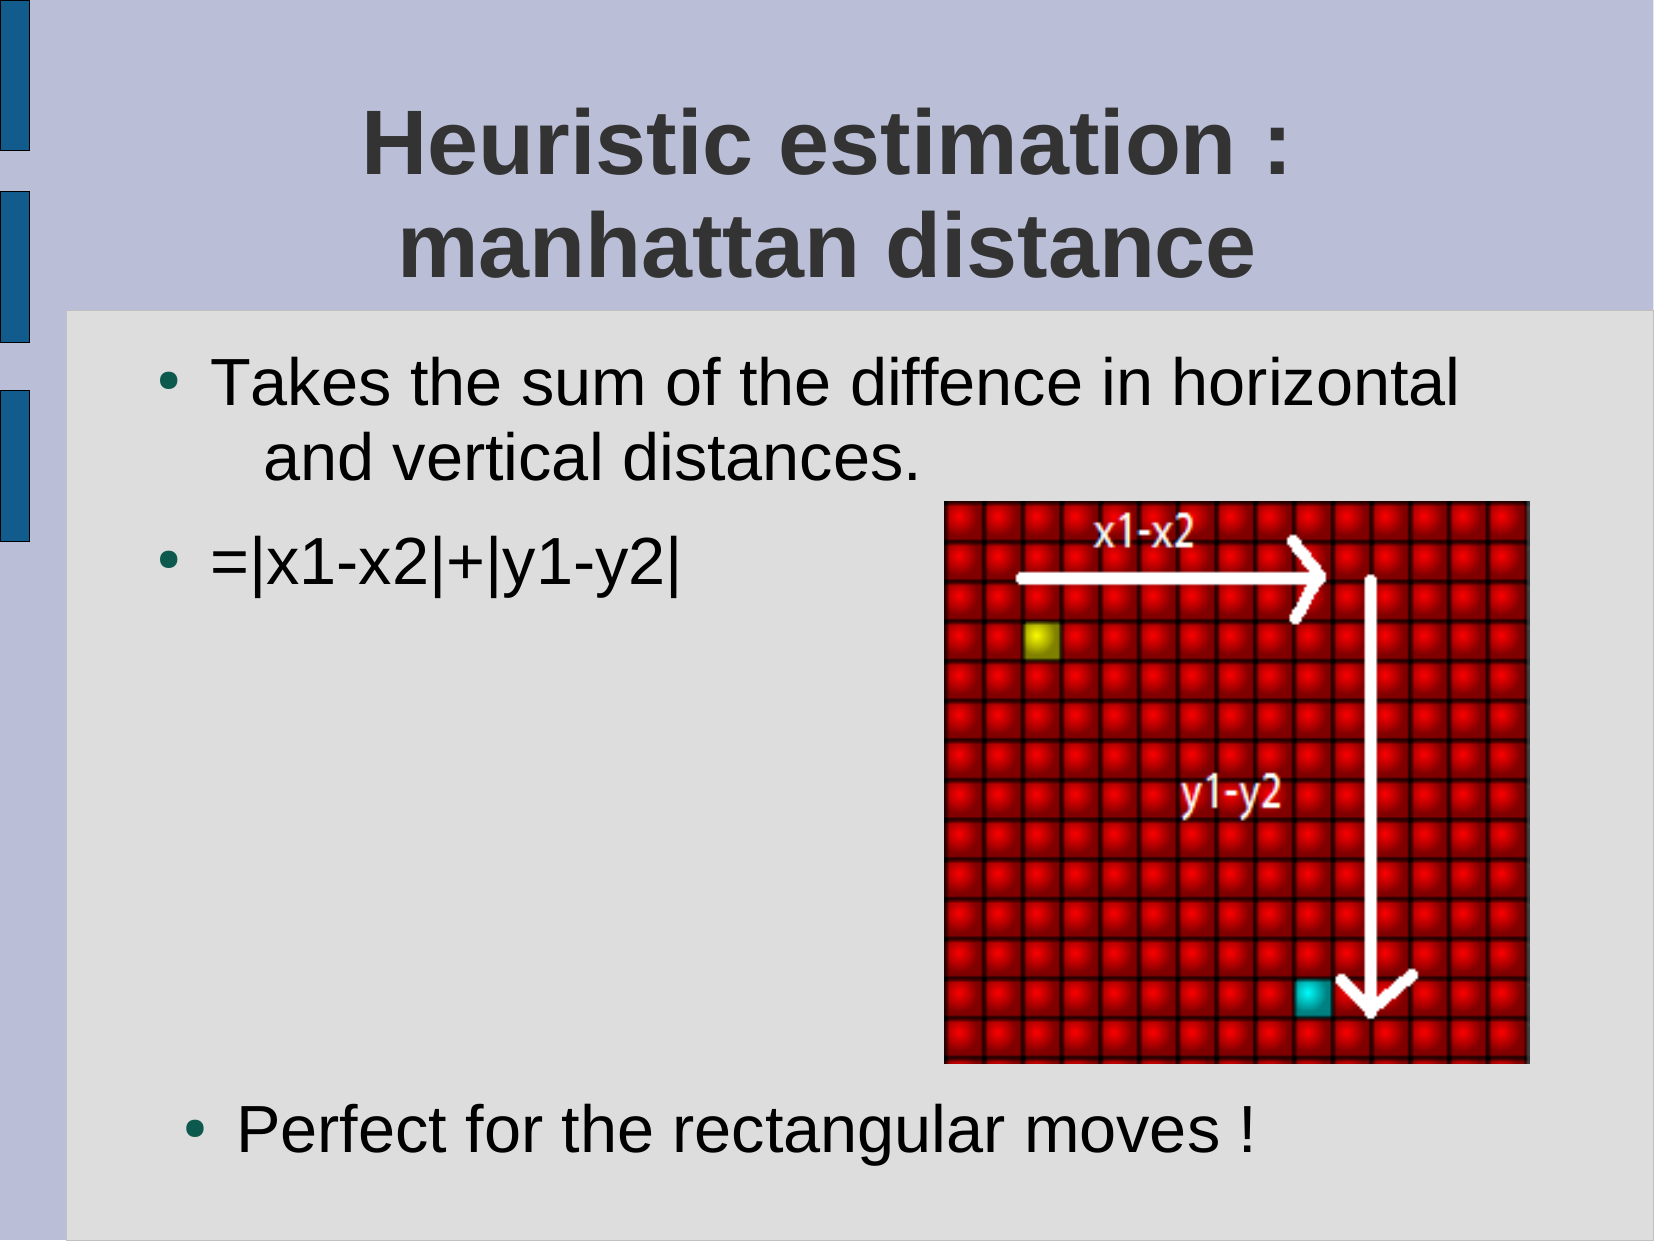

# Heuristic estimation : manhattan distance
Takes the sum of the diffence in horizontal and vertical distances.
=|x1-x2|+|y1-y2|
Perfect for the rectangular moves !